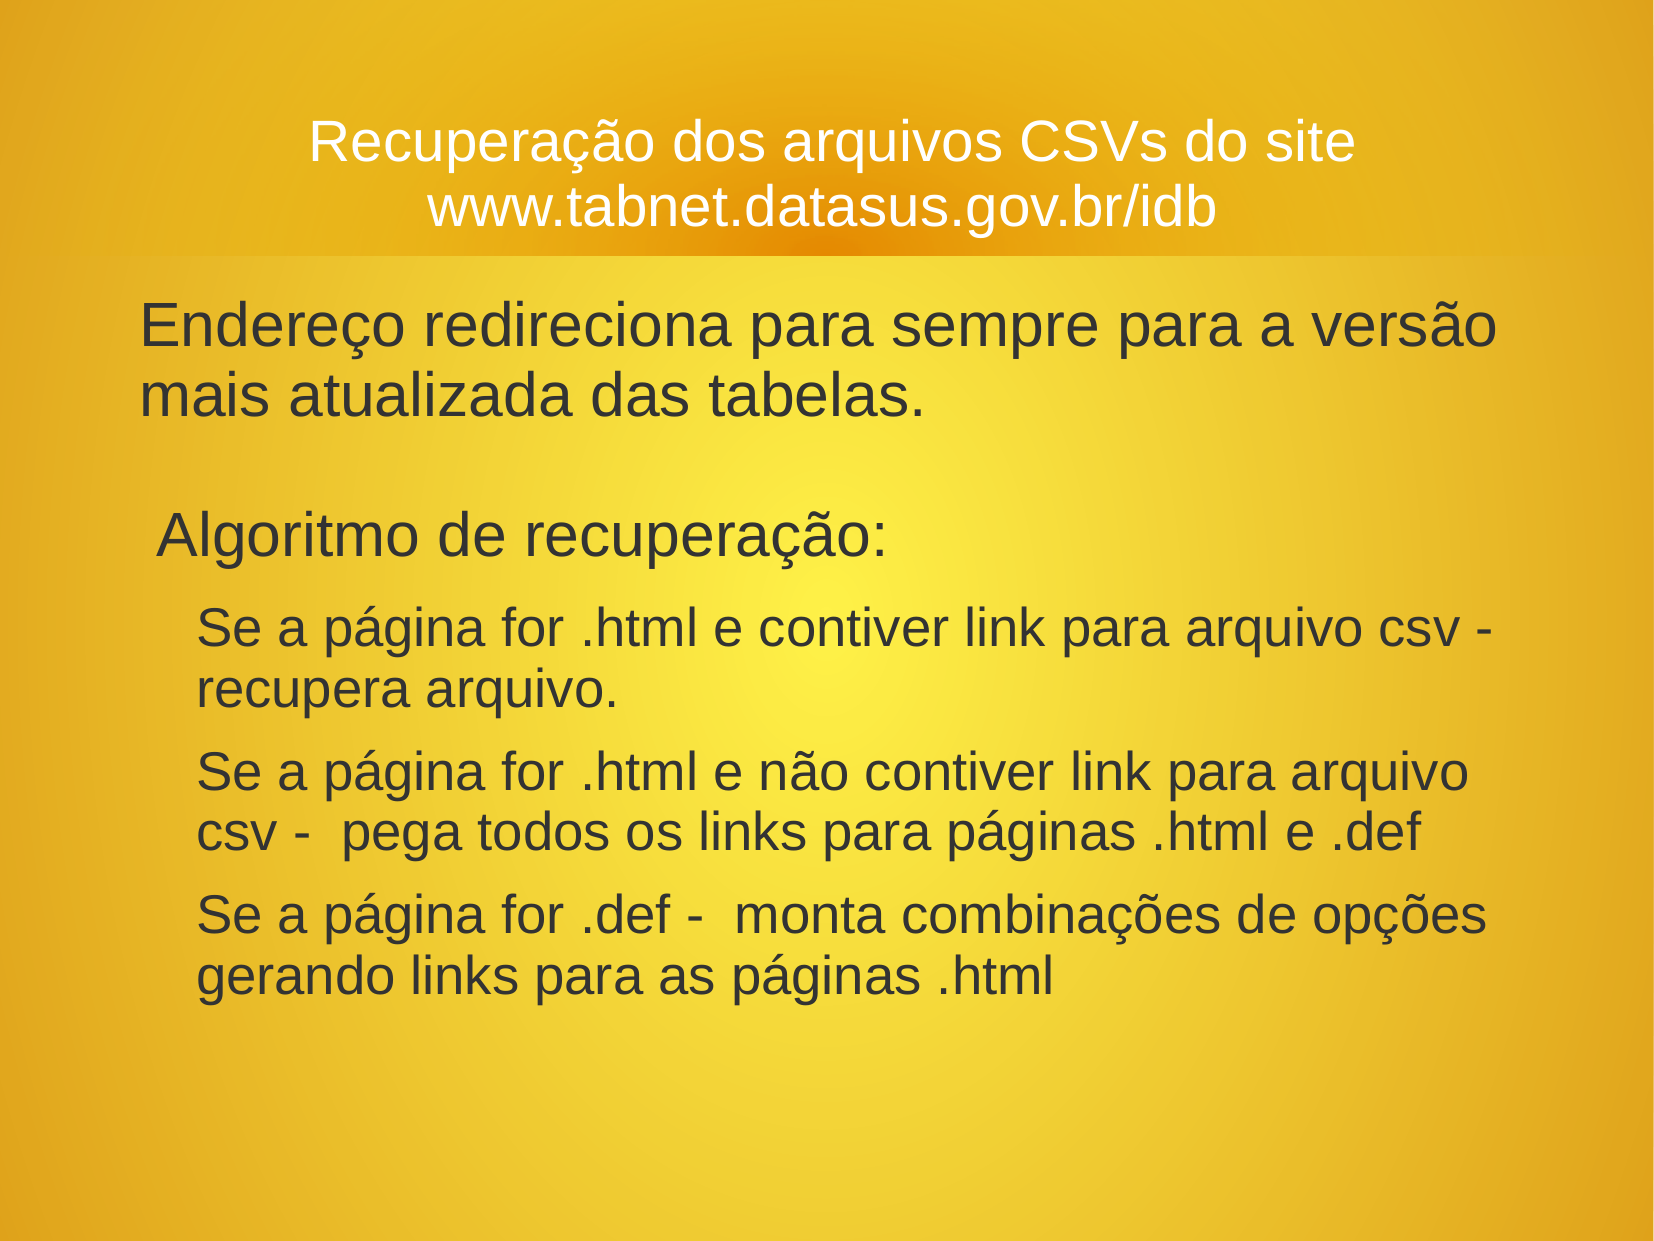

# Recuperação dos arquivos CSVs do site www.tabnet.datasus.gov.br/idb
Endereço redireciona para sempre para a versão mais atualizada das tabelas.
 Algoritmo de recuperação:
Se a página for .html e contiver link para arquivo csv - recupera arquivo.
Se a página for .html e não contiver link para arquivo csv - pega todos os links para páginas .html e .def
Se a página for .def - monta combinações de opções gerando links para as páginas .html